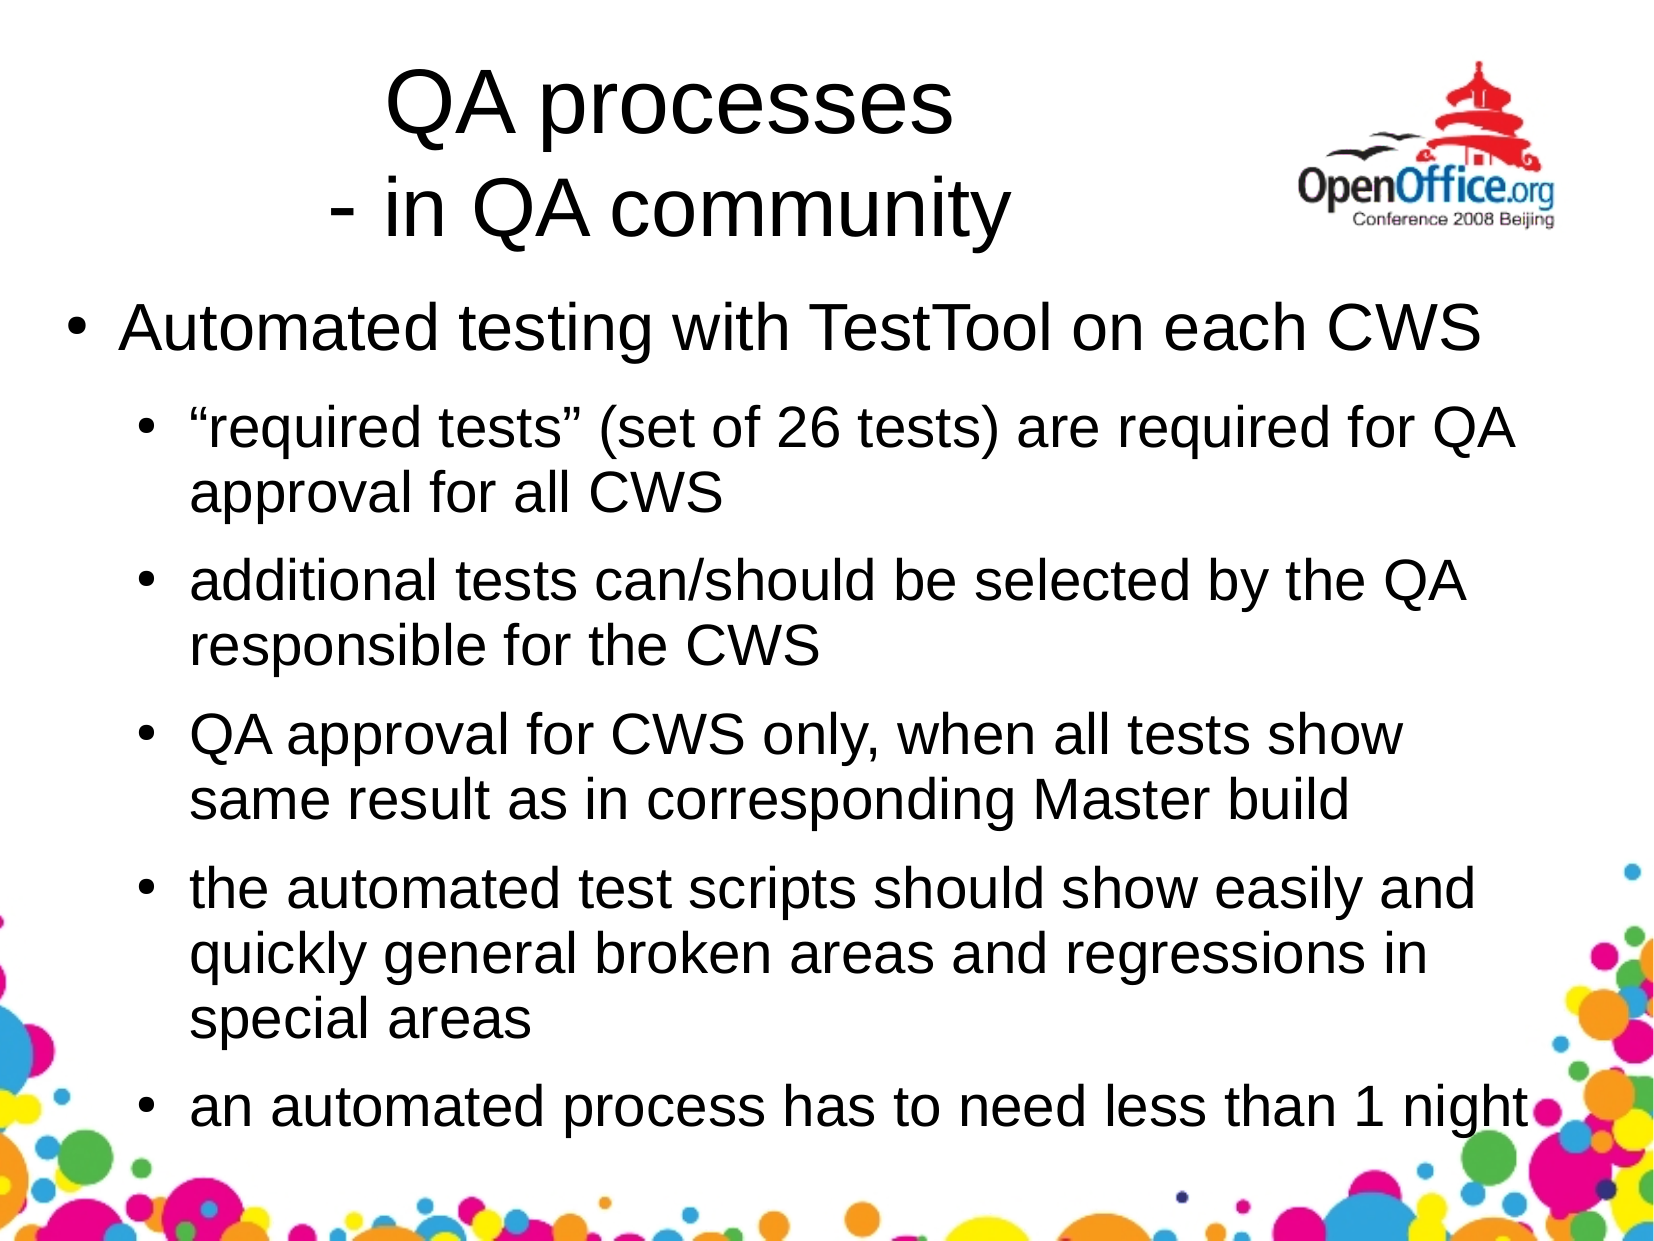

# QA processes - in QA community
Automated testing with TestTool on each CWS
“required tests” (set of 26 tests) are required for QA approval for all CWS
additional tests can/should be selected by the QA responsible for the CWS
QA approval for CWS only, when all tests show same result as in corresponding Master build
the automated test scripts should show easily and quickly general broken areas and regressions in special areas
an automated process has to need less than 1 night